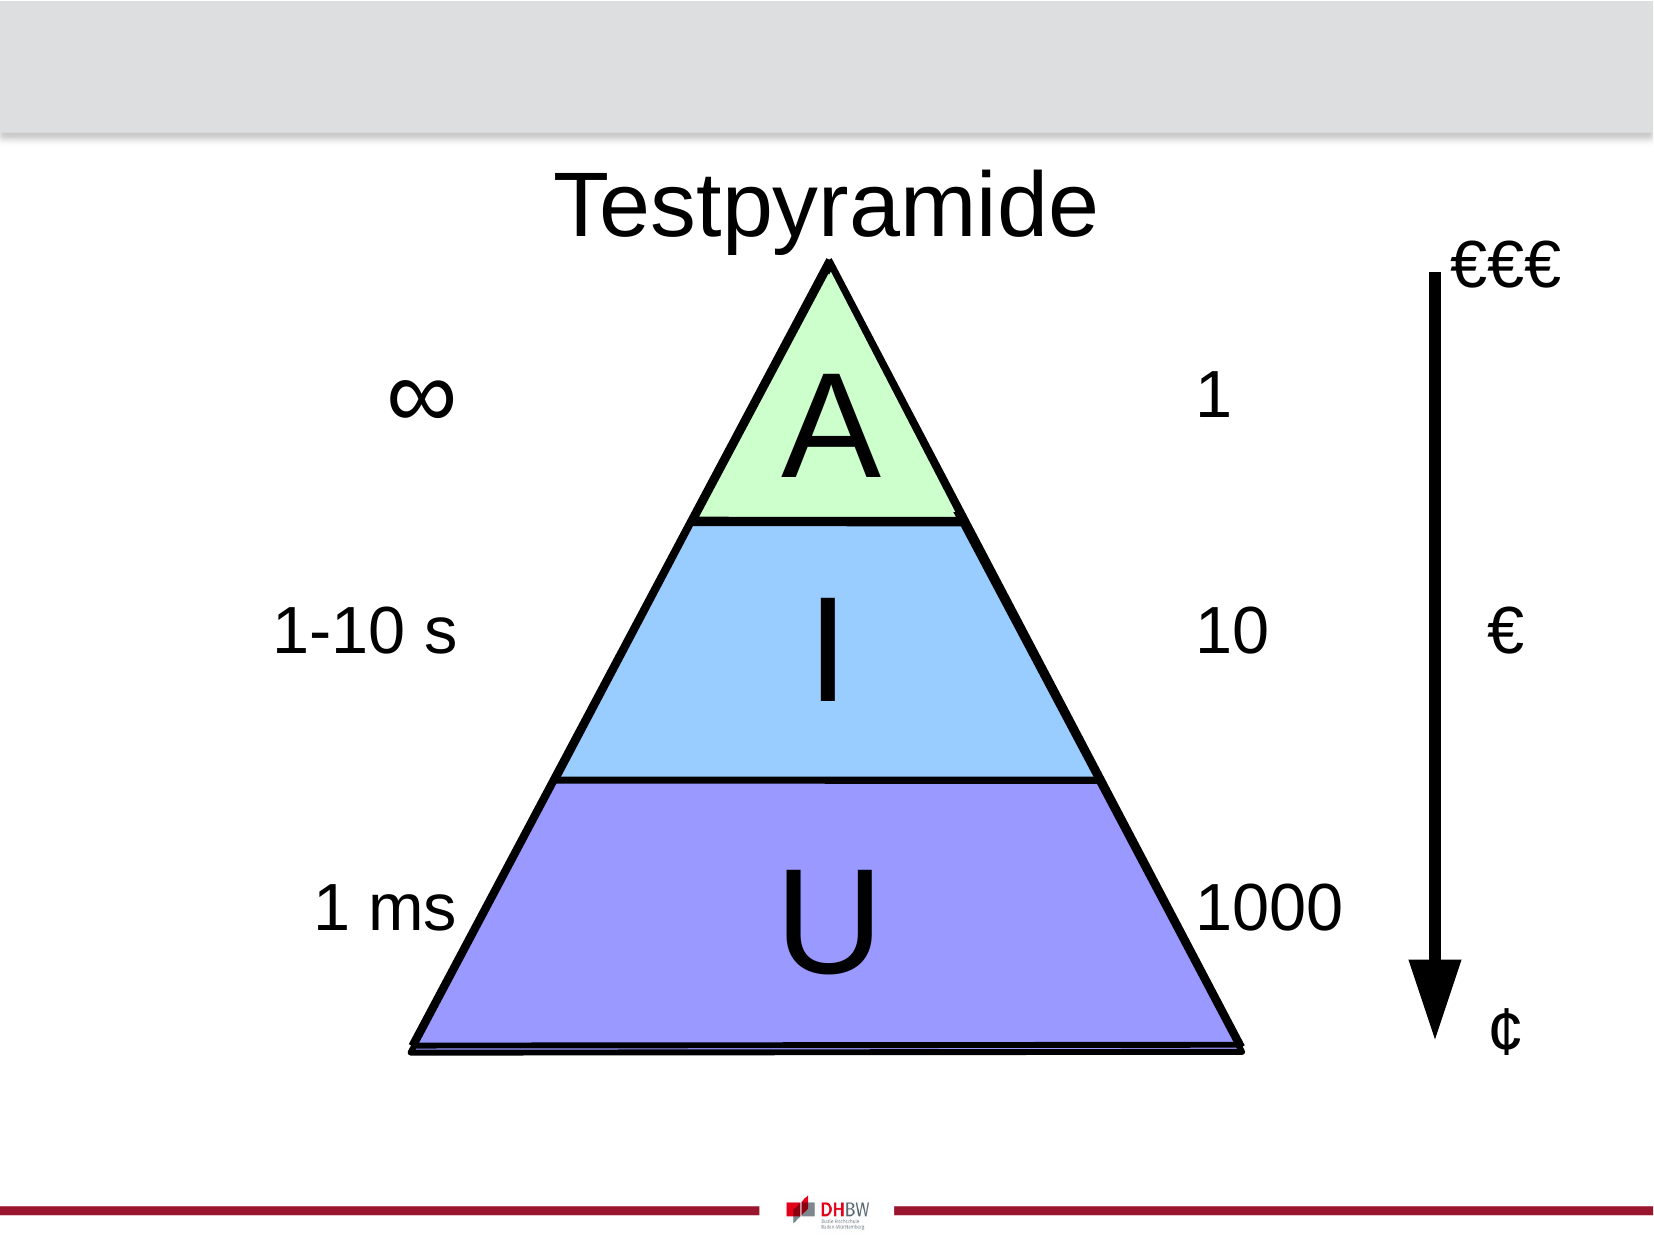

# Testpyramide
€€€
€
¢
∞
1-10 s
1 ms
1
10
1000
A
Accept-
ance Tests
I
Integration
Tests
U
Unit Tests